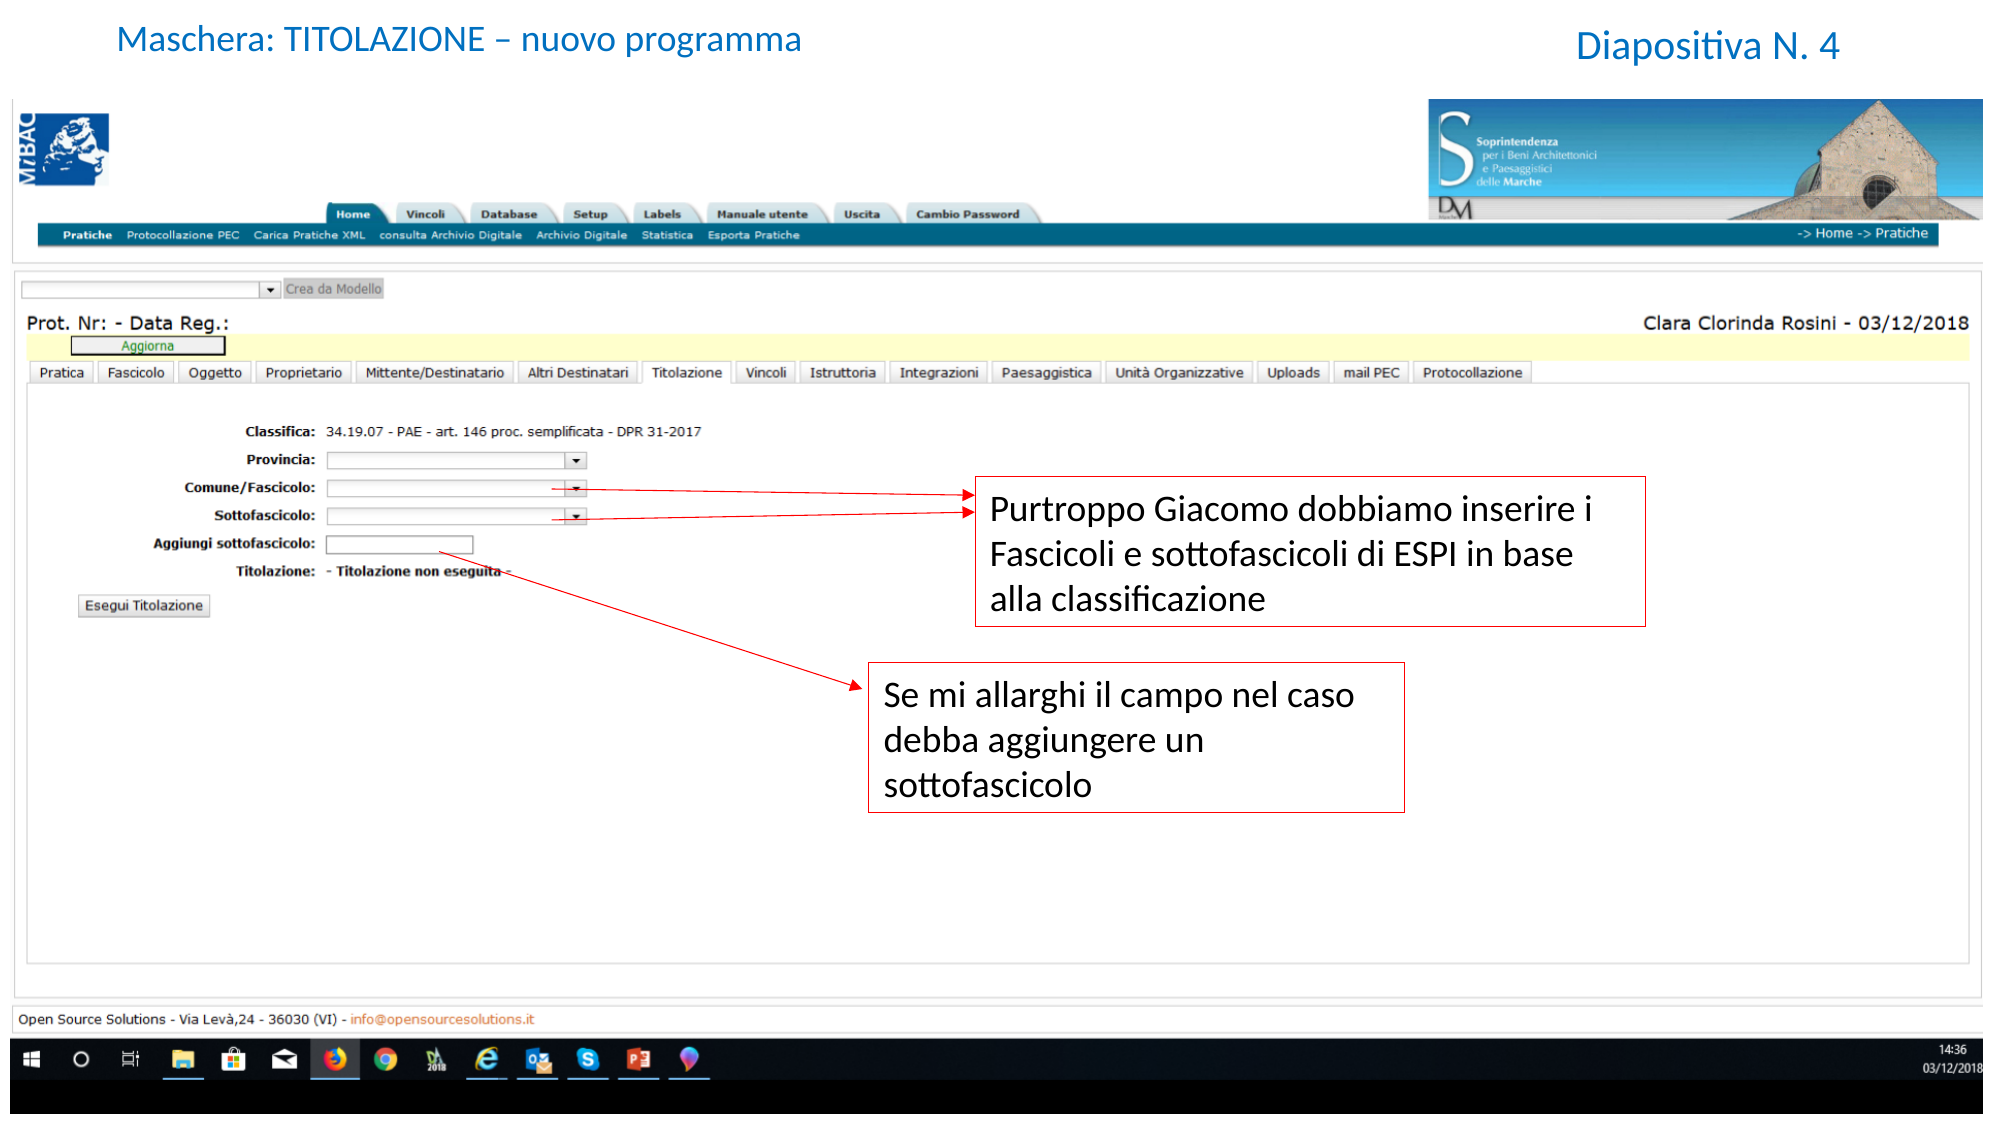

Maschera: TITOLAZIONE – nuovo programma
Diapositiva N. 4
Purtroppo Giacomo dobbiamo inserire i Fascicoli e sottofascicoli di ESPI in base alla classificazione
Se mi allarghi il campo nel caso debba aggiungere un sottofascicolo